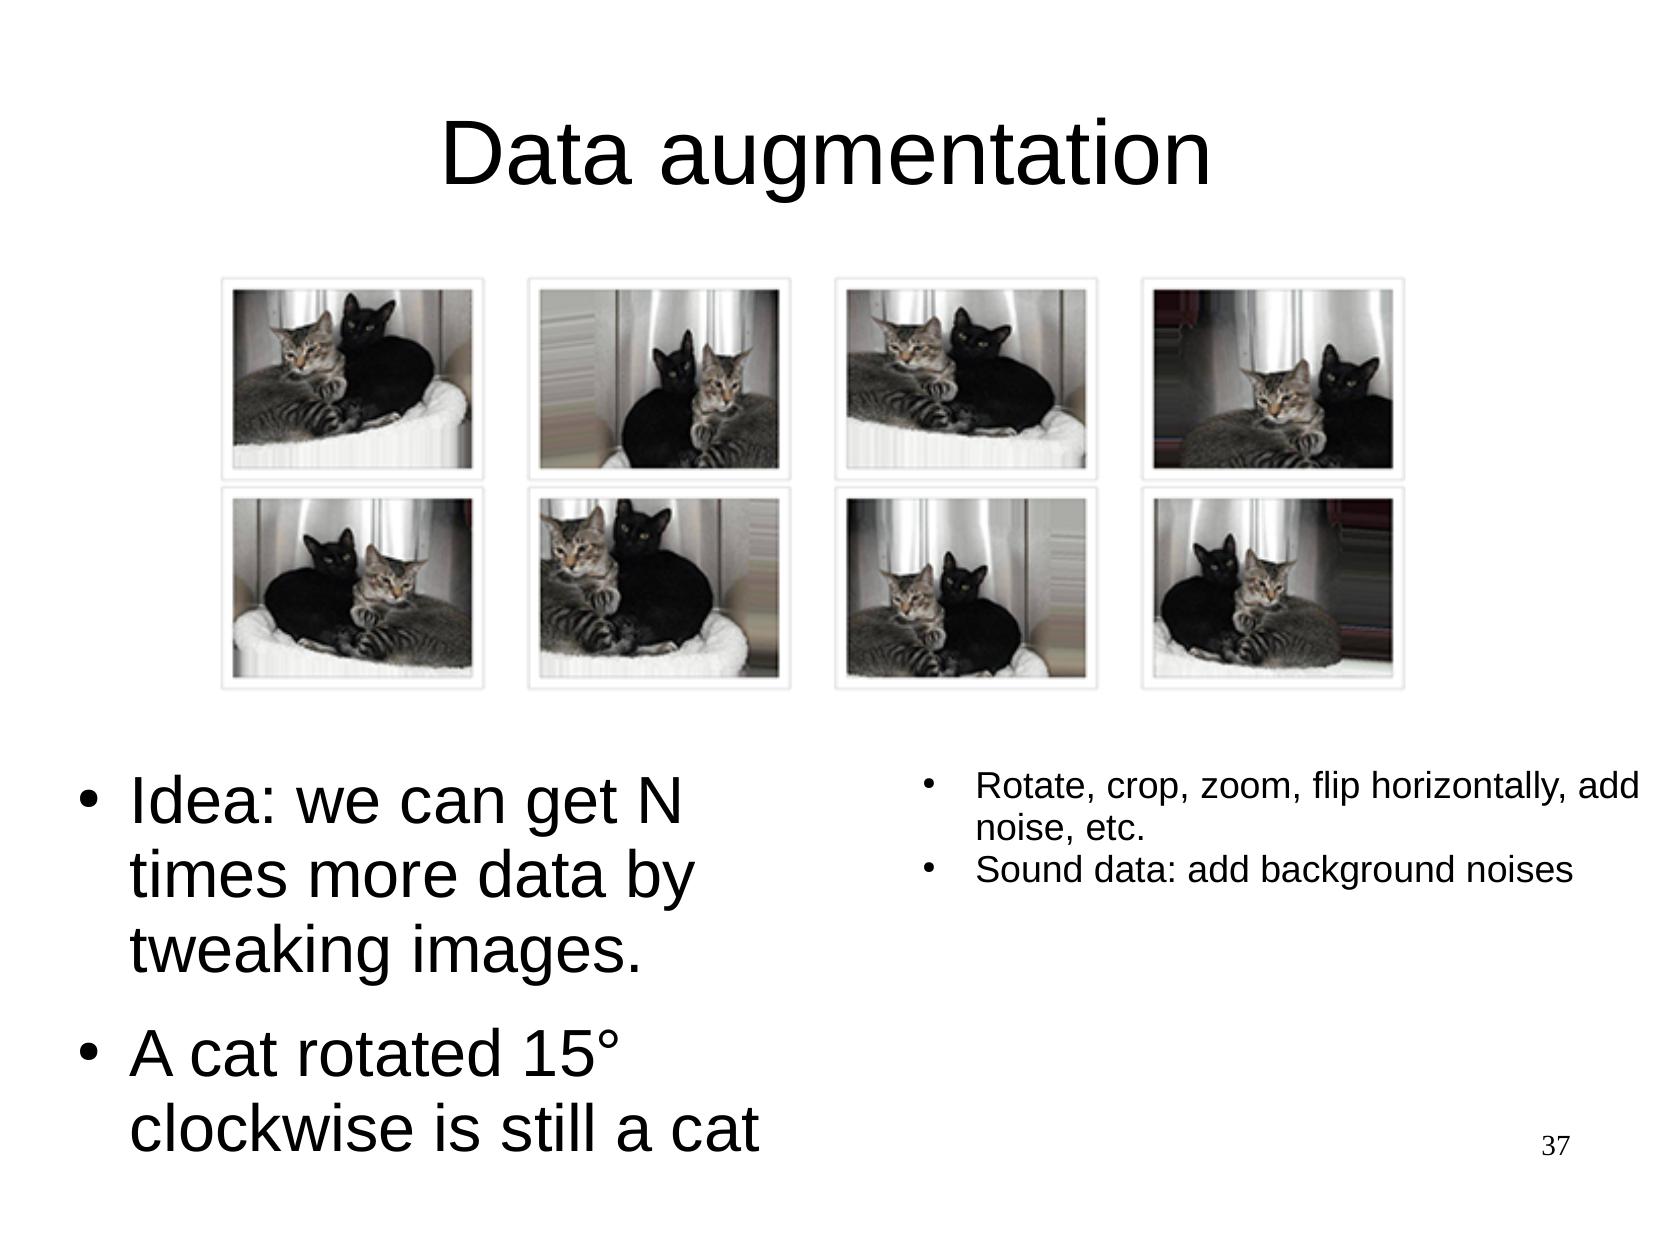

# Data augmentation
Rotate, crop, zoom, flip horizontally, add noise, etc.
Sound data: add background noises
Idea: we can get N times more data by tweaking images.
A cat rotated 15° clockwise is still a cat
37